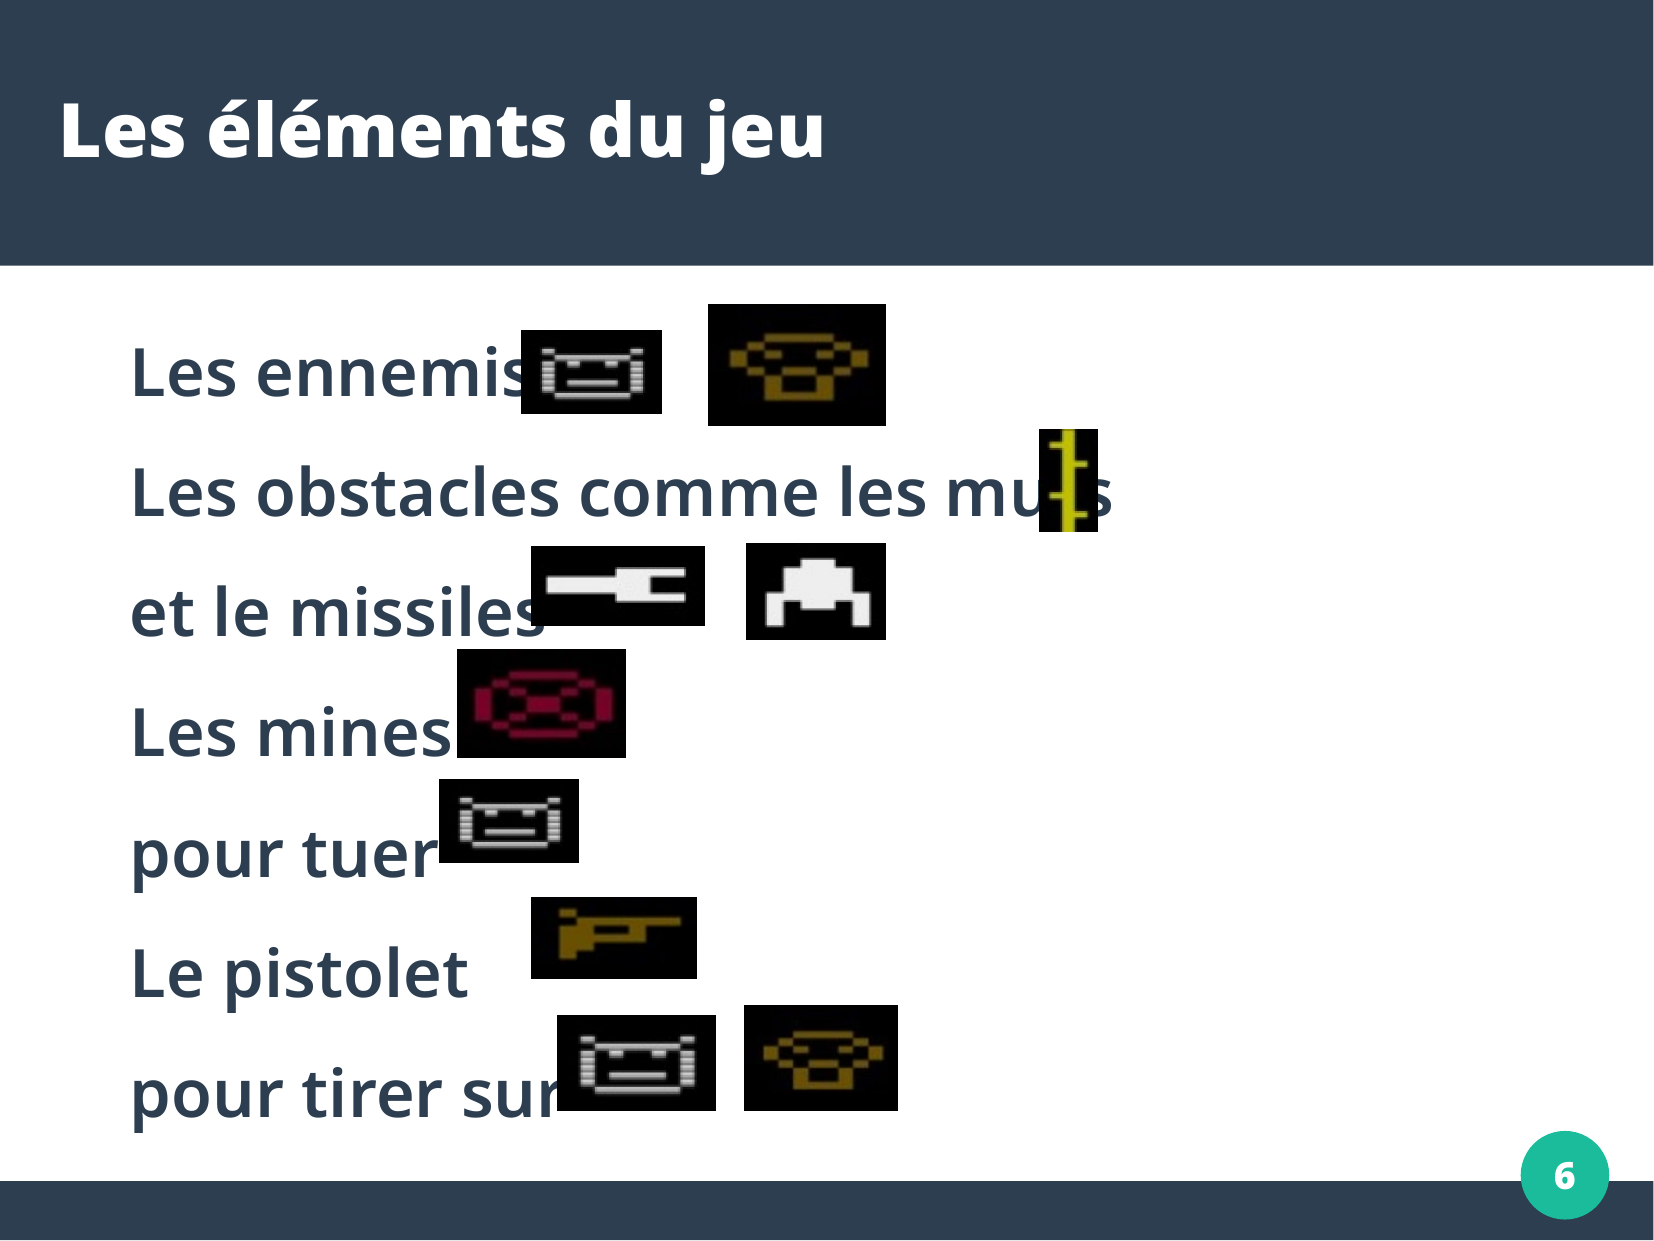

# Les éléments du jeu
Les ennemis
Les obstacles comme les murs
et le missiles
Les mines
pour tuer
Le pistolet
pour tirer sur
6